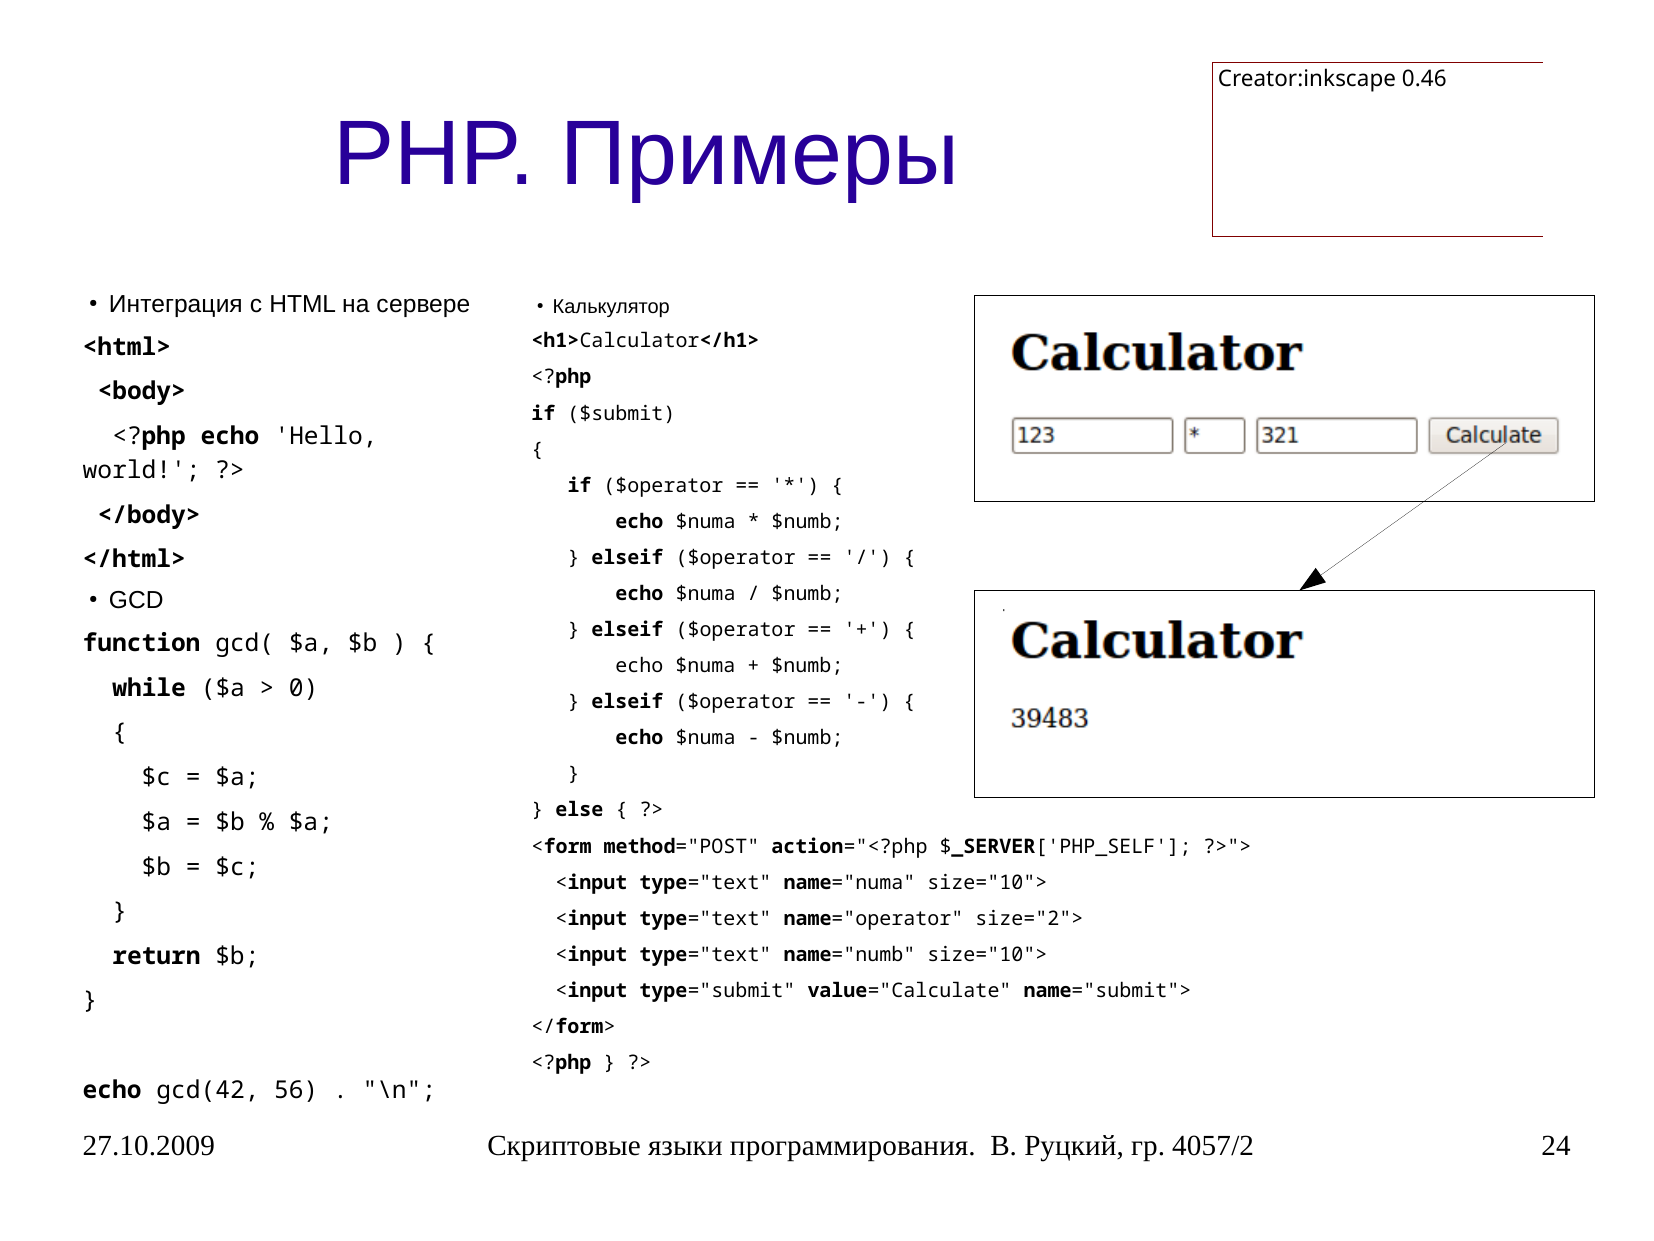

# PHP. Примеры
Интеграция с HTML на сервере
<html>
 <body>
 <?php echo 'Hello, world!'; ?>
 </body>
</html>
GCD
function gcd( $a, $b ) {
 while ($a > 0)
 {
 $c = $a;
 $a = $b % $a;
 $b = $c;
 }
 return $b;
}
echo gcd(42, 56) . "\n";
Калькулятор
<h1>Calculator</h1>
<?php
if ($submit)
{
 if ($operator == '*') {
 echo $numa * $numb;
 } elseif ($operator == '/') {
 echo $numa / $numb;
 } elseif ($operator == '+') {
 echo $numa + $numb;
 } elseif ($operator == '-') {
 echo $numa - $numb;
 }
} else { ?>
<form method="POST" action="<?php $_SERVER['PHP_SELF']; ?>">
 <input type="text" name="numa" size="10">
 <input type="text" name="operator" size="2">
 <input type="text" name="numb" size="10">
 <input type="submit" value="Calculate" name="submit">
</form>
<?php } ?>
27.10.2009
Скриптовые языки программирования. В. Руцкий, гр. 4057/2
24